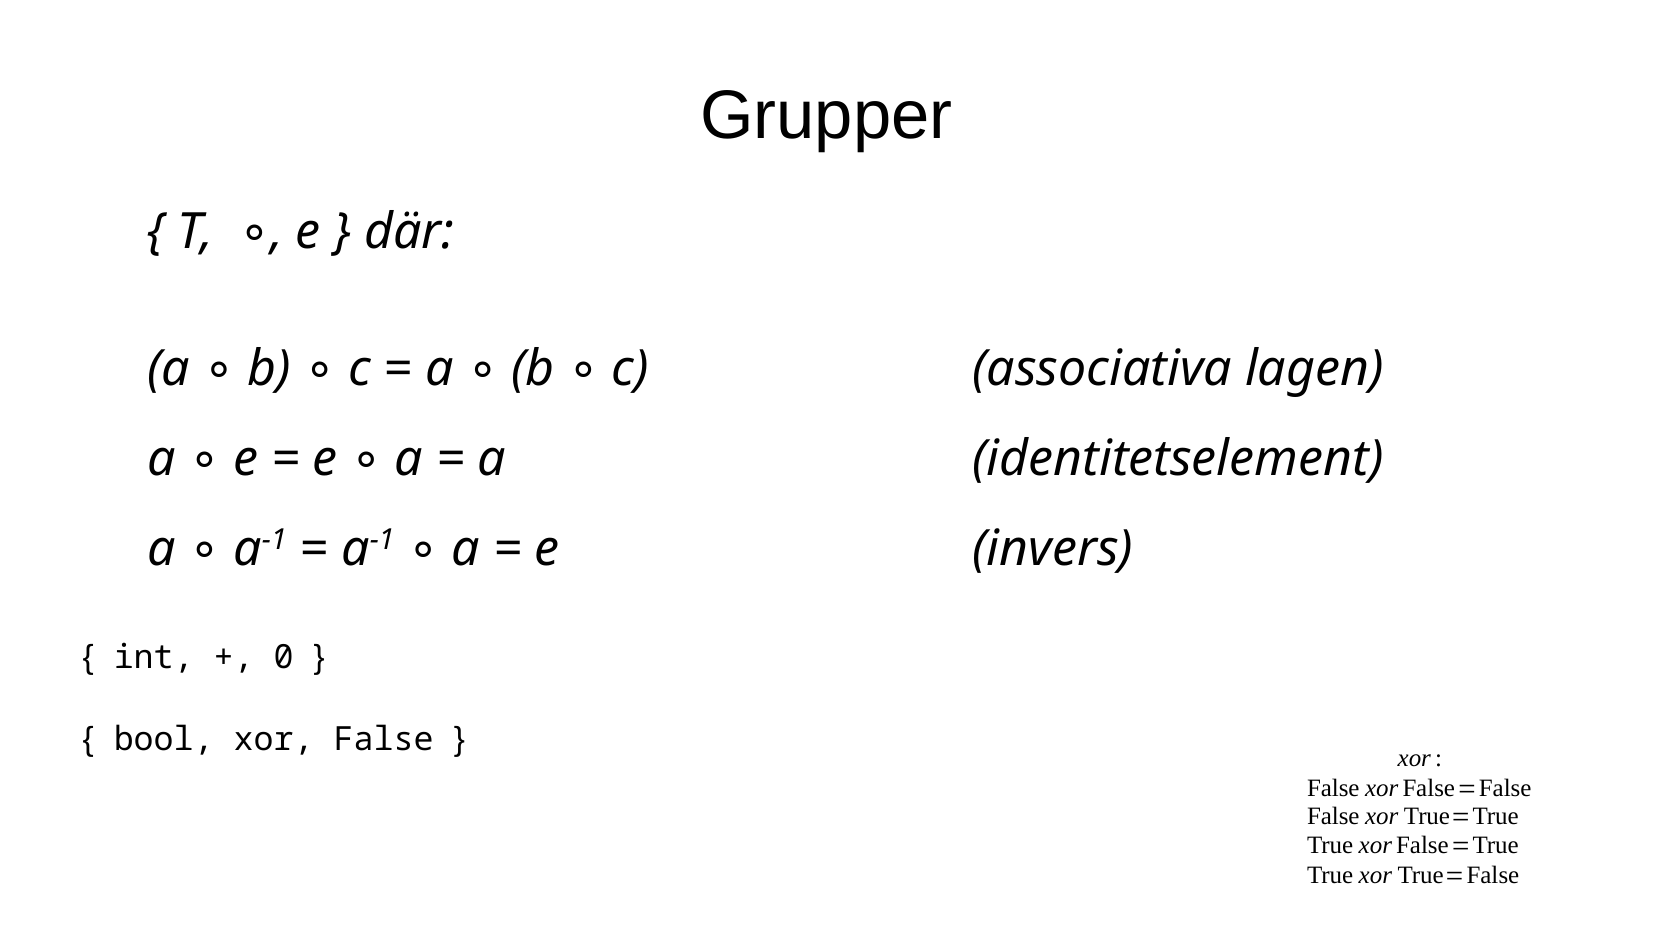

# Grupper
{ T, ∘, e } där:
(a ∘ b) ∘ c = a ∘ (b ∘ c)					(associativa lagen)
a ∘ e = e ∘ a = a							(identitetselement)
a ∘ a-1 = a-1 ∘ a = e						(invers)
{ int, +, 0 }
{ bool, xor, False }